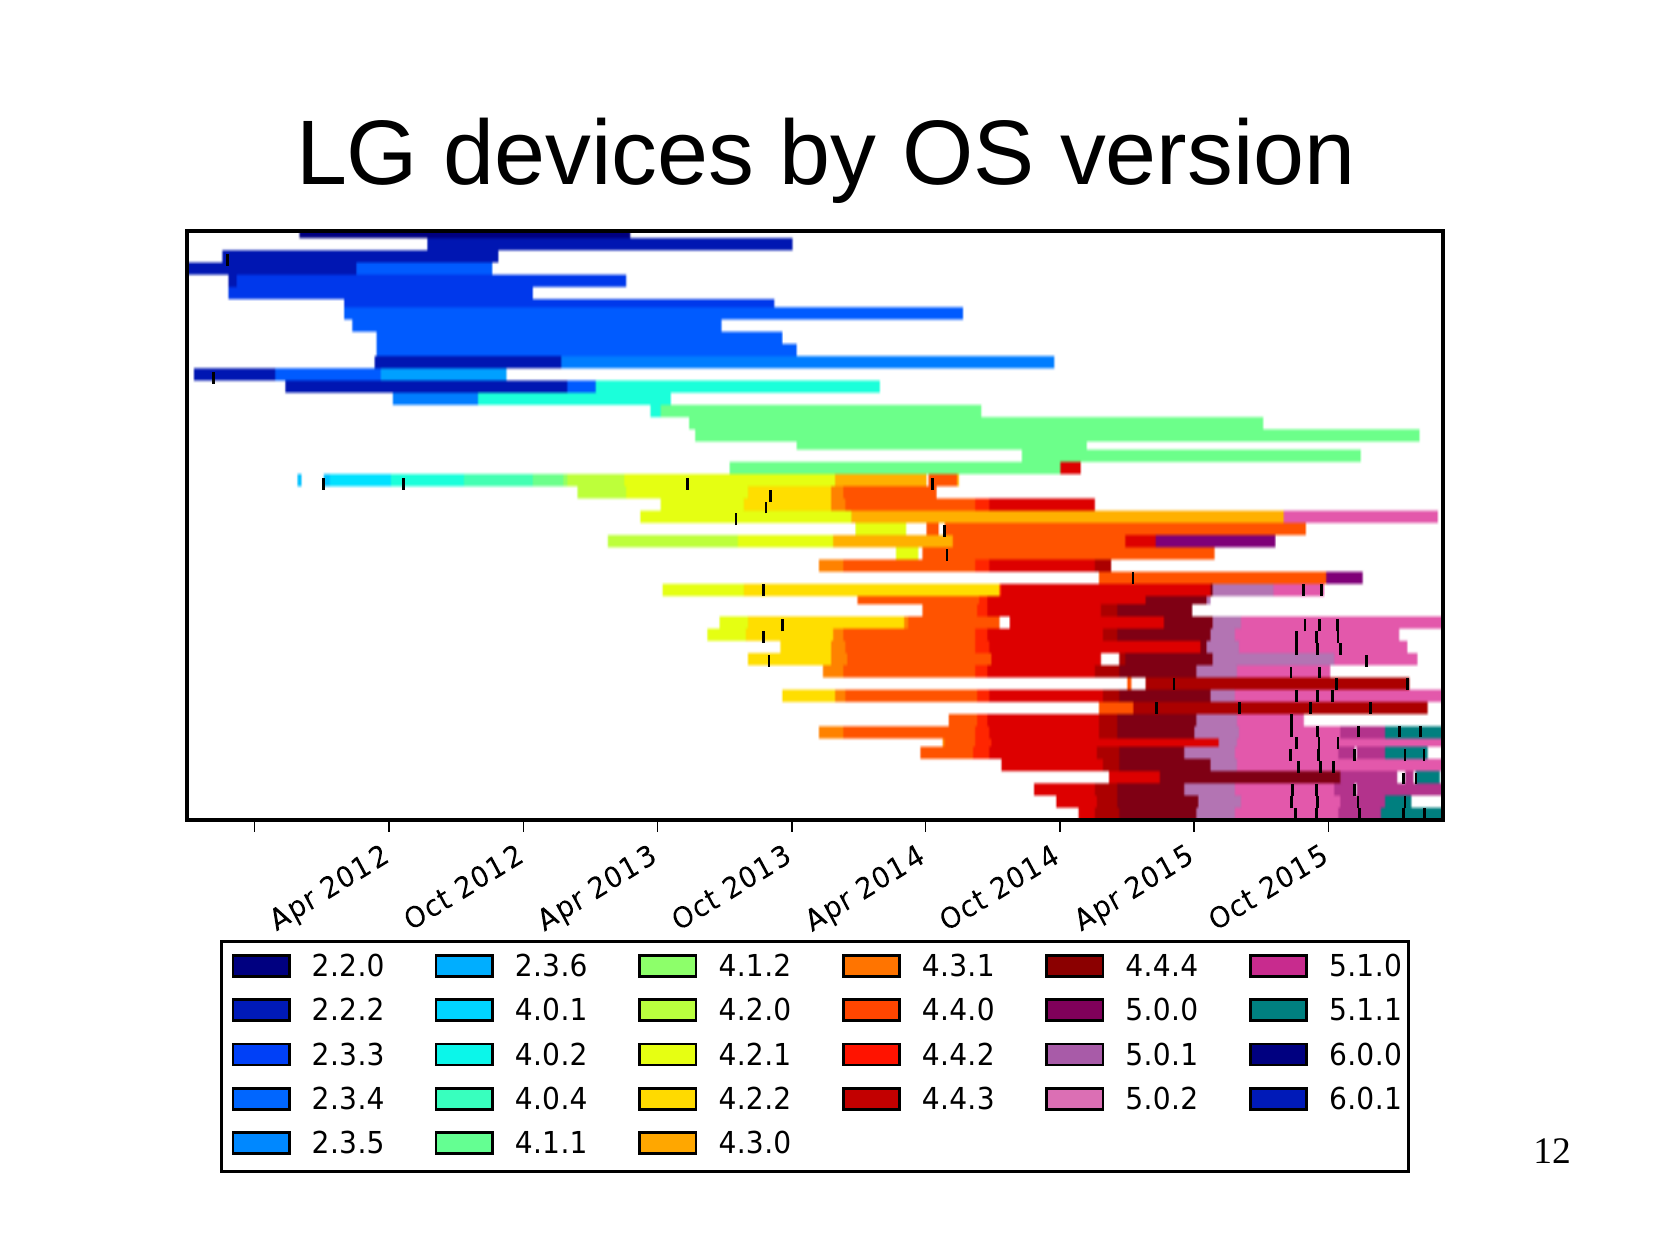

# LG devices by OS version
12